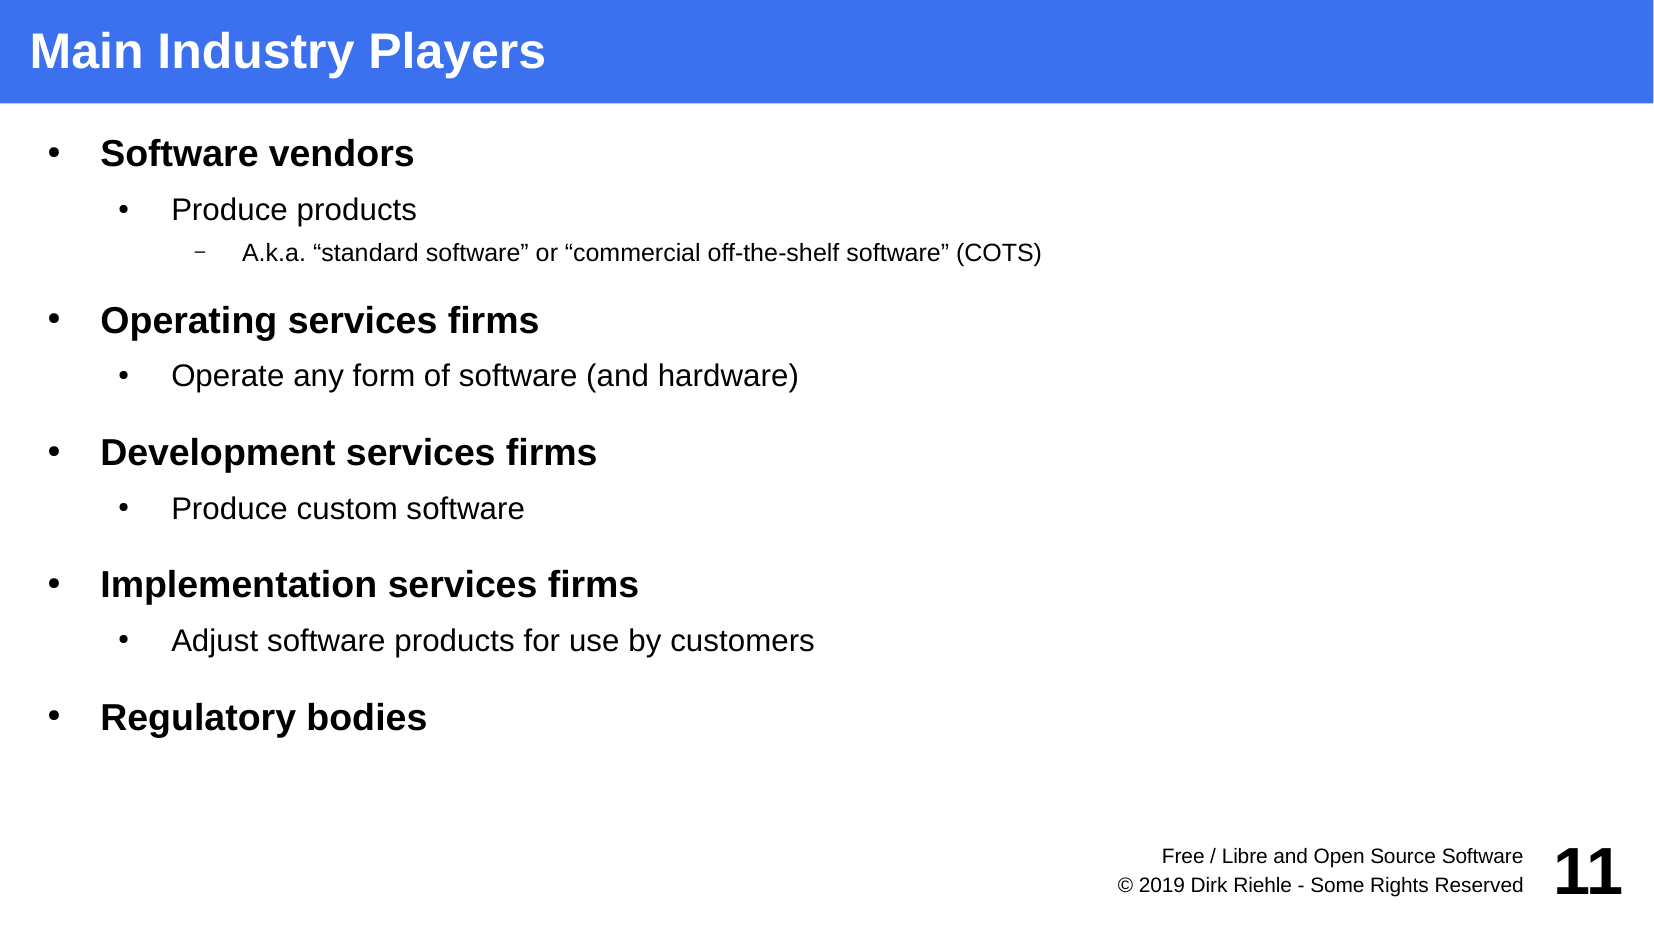

# Main Industry Players
Software vendors
Produce products
A.k.a. “standard software” or “commercial off-the-shelf software” (COTS)
Operating services firms
Operate any form of software (and hardware)
Development services firms
Produce custom software
Implementation services firms
Adjust software products for use by customers
Regulatory bodies
Free / Libre and Open Source Software
11
© 2019 Dirk Riehle - Some Rights Reserved